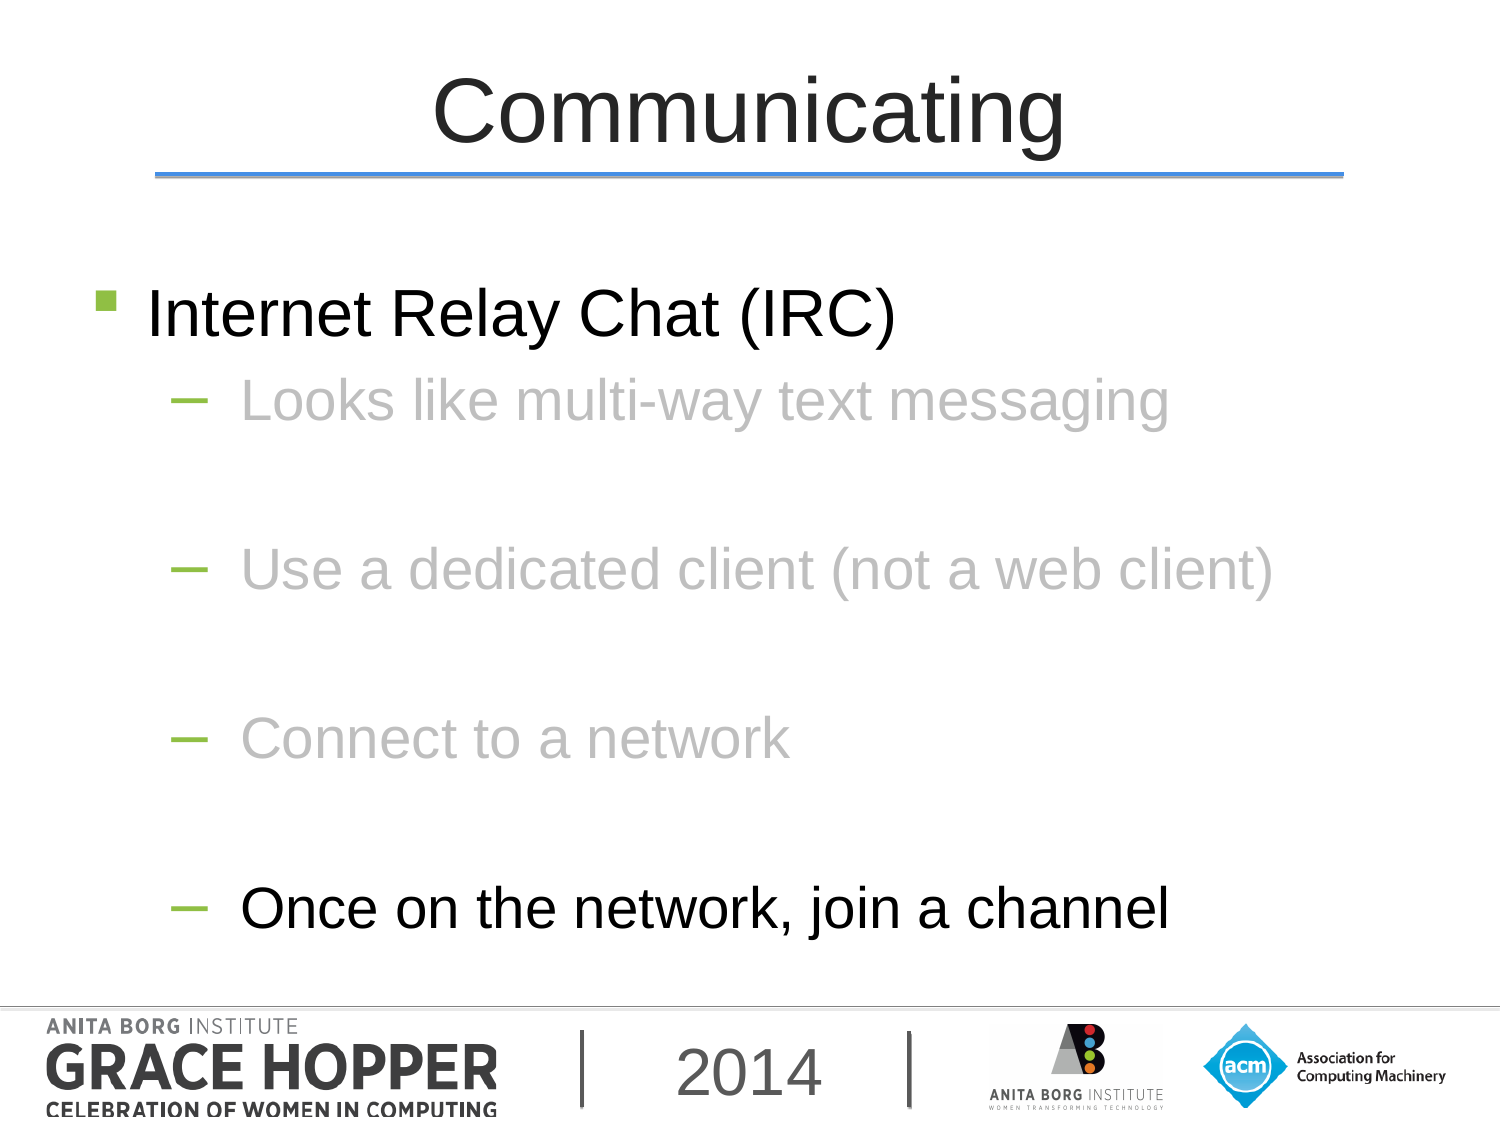

# Communicating
Internet Relay Chat (IRC)
Looks like multi-way text messaging
Use a dedicated client (not a web client)
Connect to a network
Once on the network, join a channel